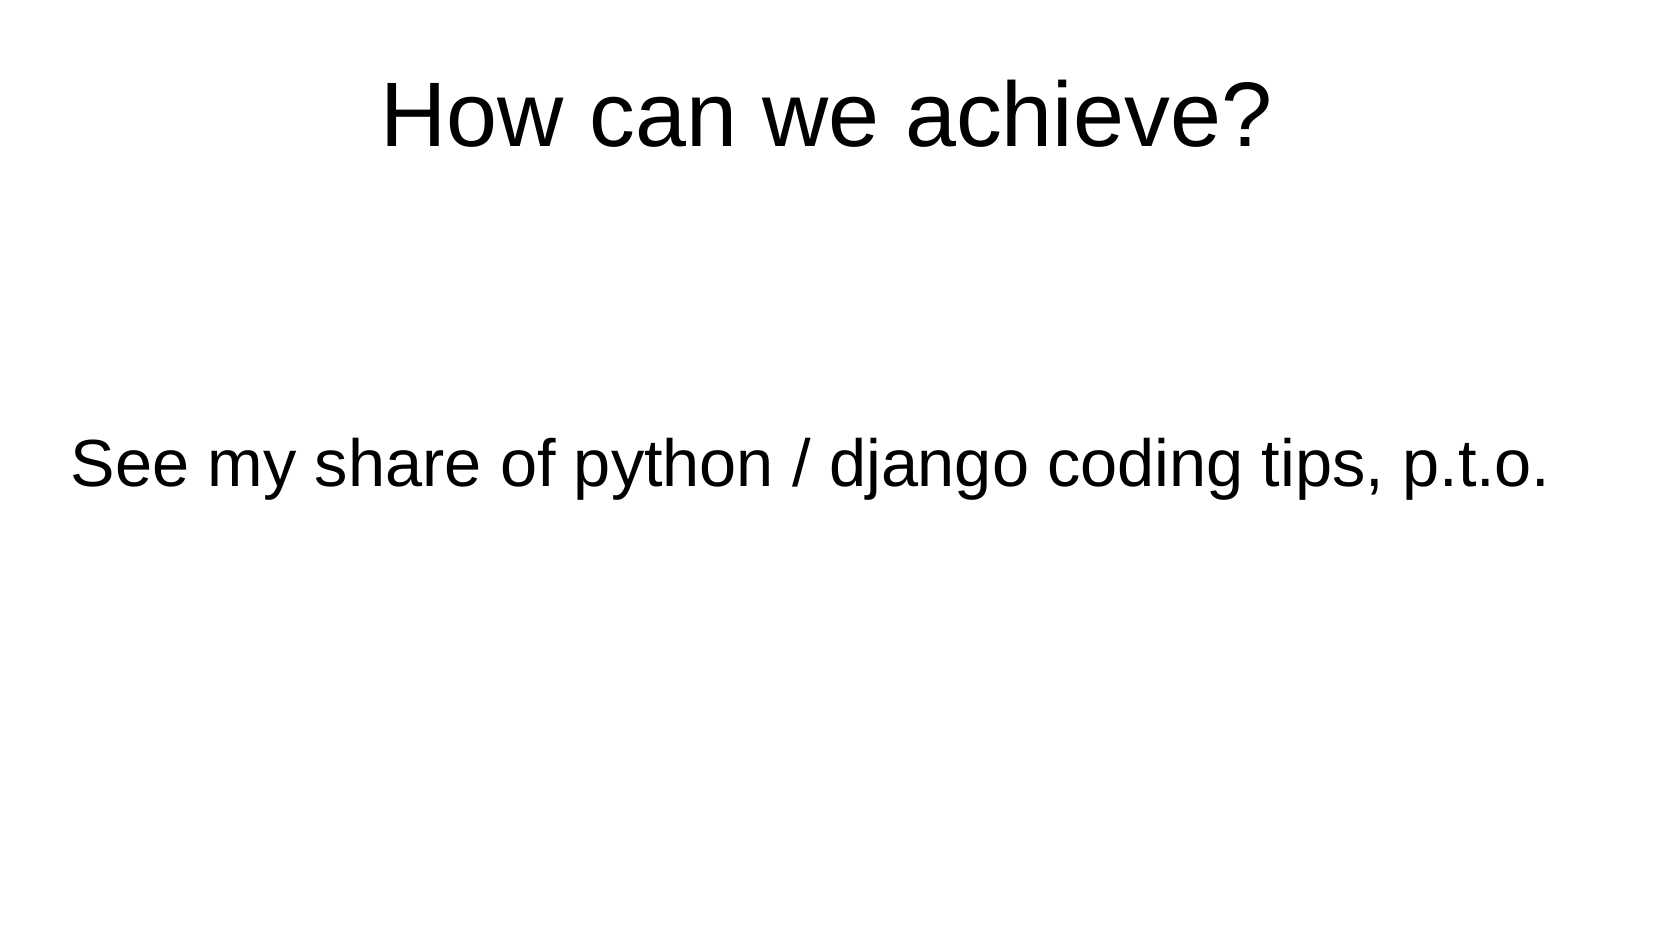

# How can we achieve?
See my share of python / django coding tips, p.t.o.